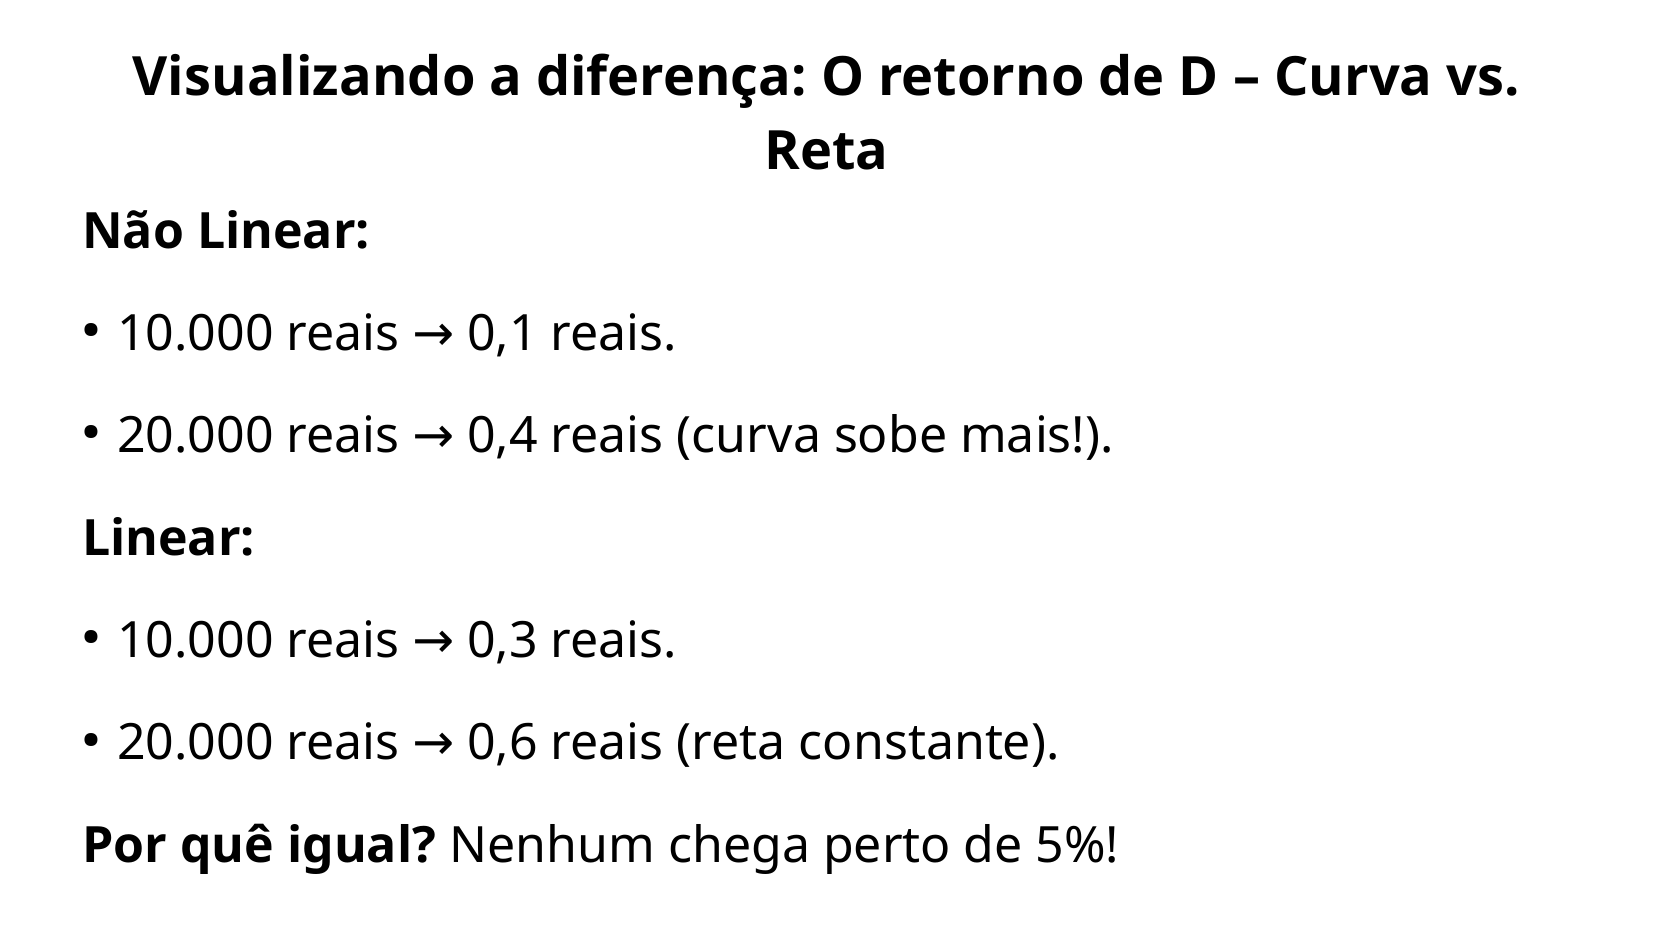

# Visualizando a diferença: O retorno de D – Curva vs. Reta
Não Linear:
10.000 reais → 0,1 reais.
20.000 reais → 0,4 reais (curva sobe mais!).
Linear:
10.000 reais → 0,3 reais.
20.000 reais → 0,6 reais (reta constante).
Por quê igual? Nenhum chega perto de 5%!